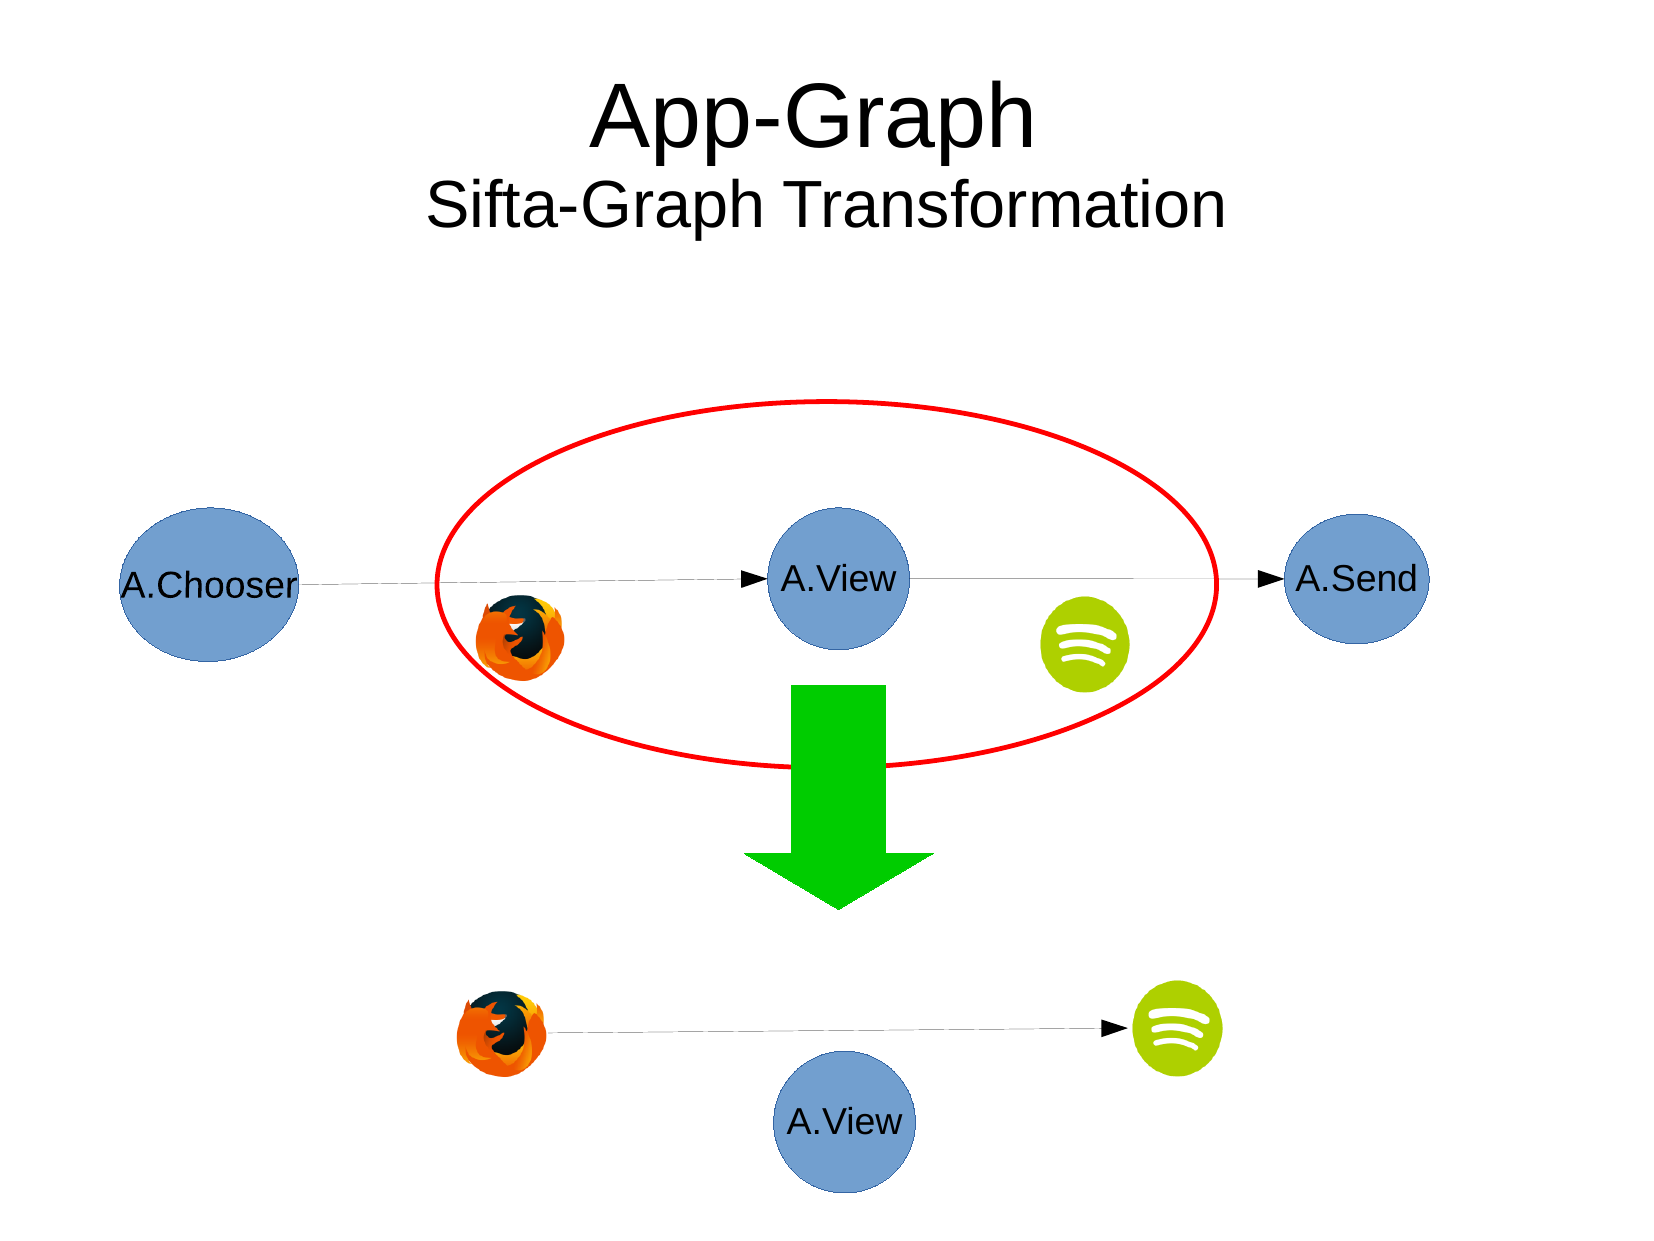

# App-Graph Sifta-Graph Transformation
A.Chooser
A.View
A.Send
A.View